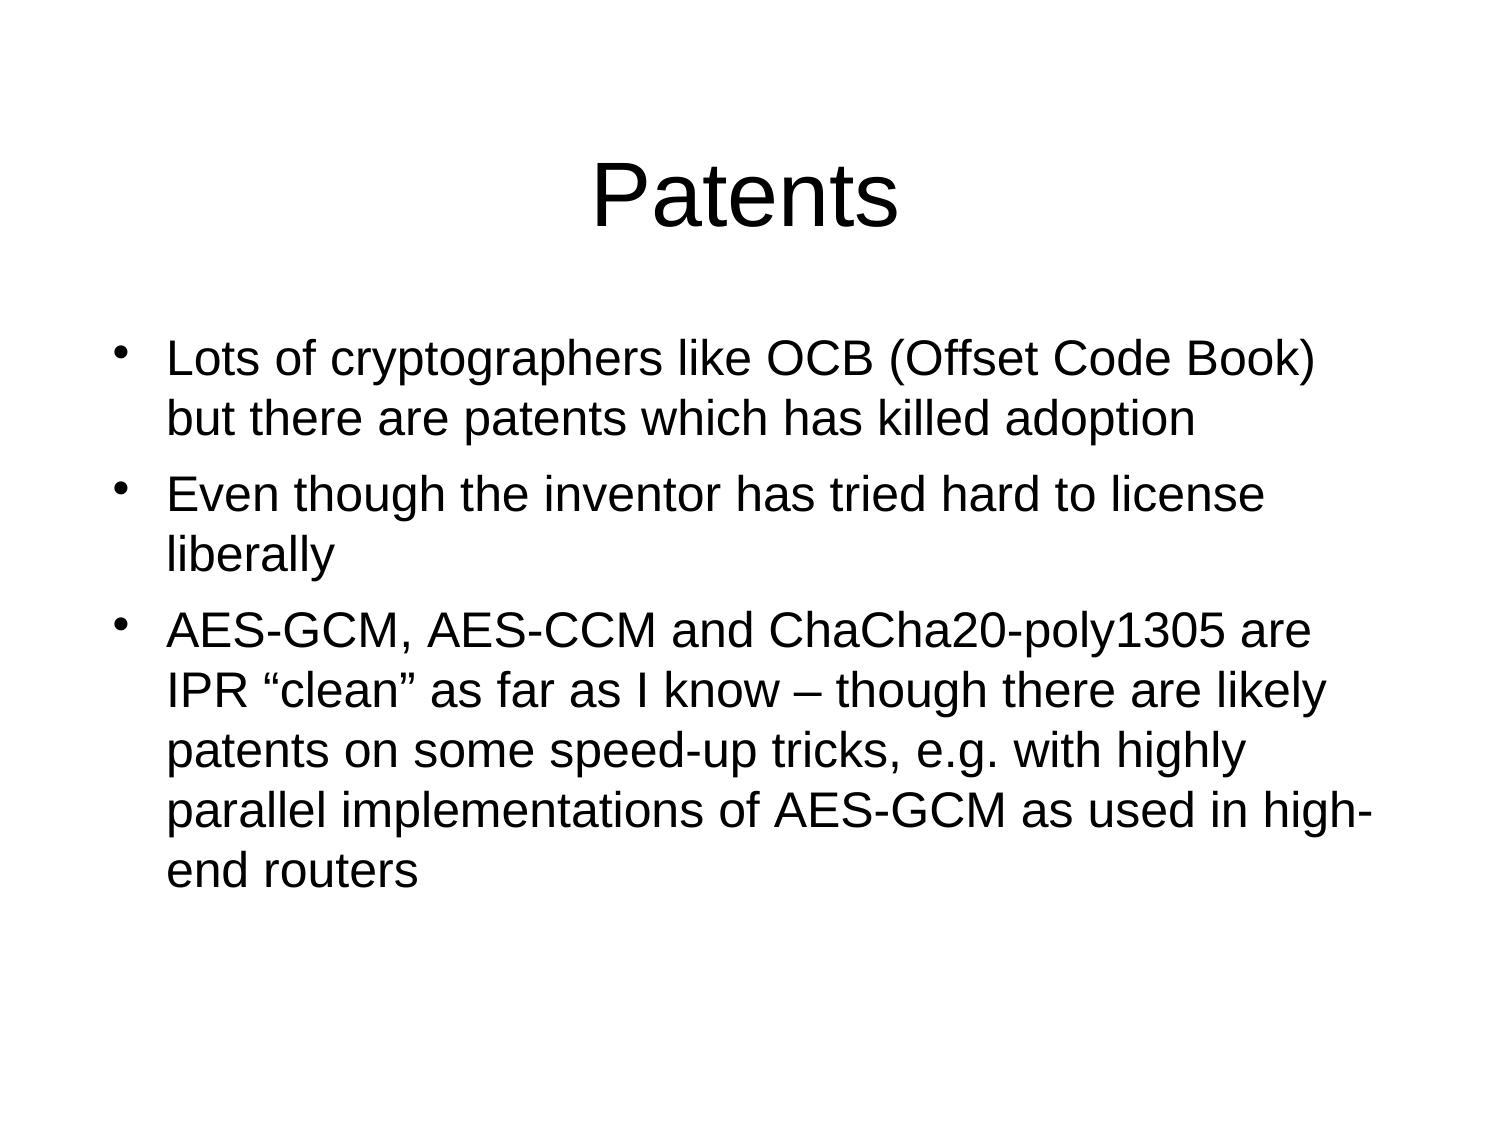

# Patents
Lots of cryptographers like OCB (Offset Code Book) but there are patents which has killed adoption
Even though the inventor has tried hard to license liberally
AES-GCM, AES-CCM and ChaCha20-poly1305 are IPR “clean” as far as I know – though there are likely patents on some speed-up tricks, e.g. with highly parallel implementations of AES-GCM as used in high-end routers